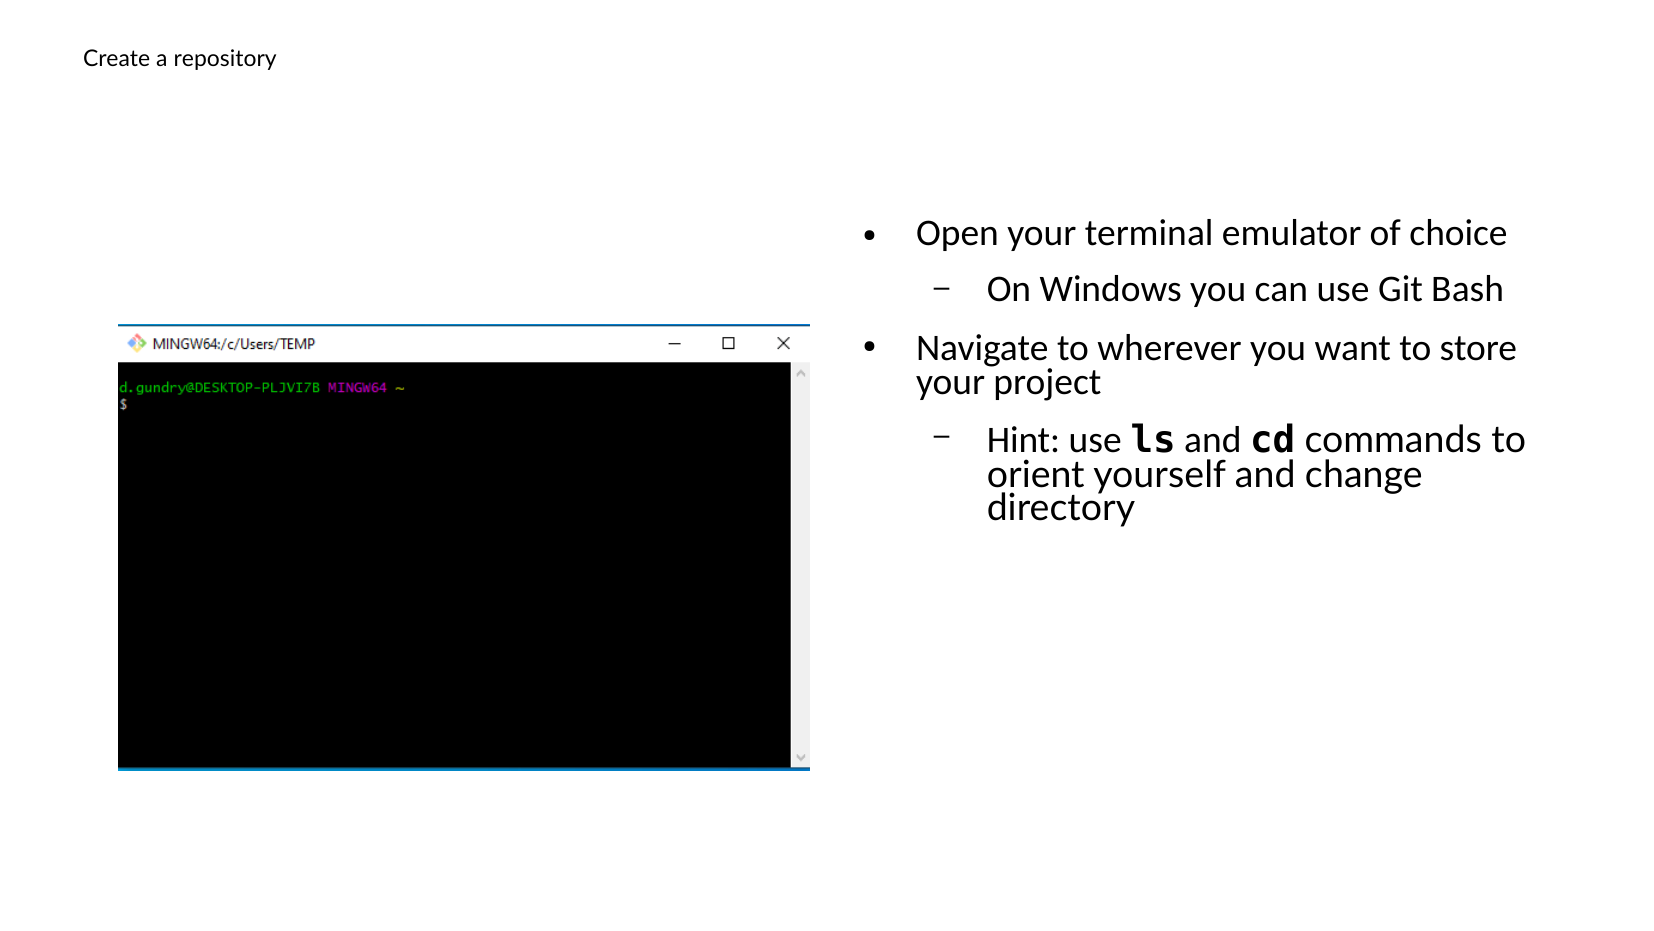

Create a repository
# Open your terminal emulator of choice
On Windows you can use Git Bash
Navigate to wherever you want to store your project
Hint: use ls and cd commands to orient yourself and change directory